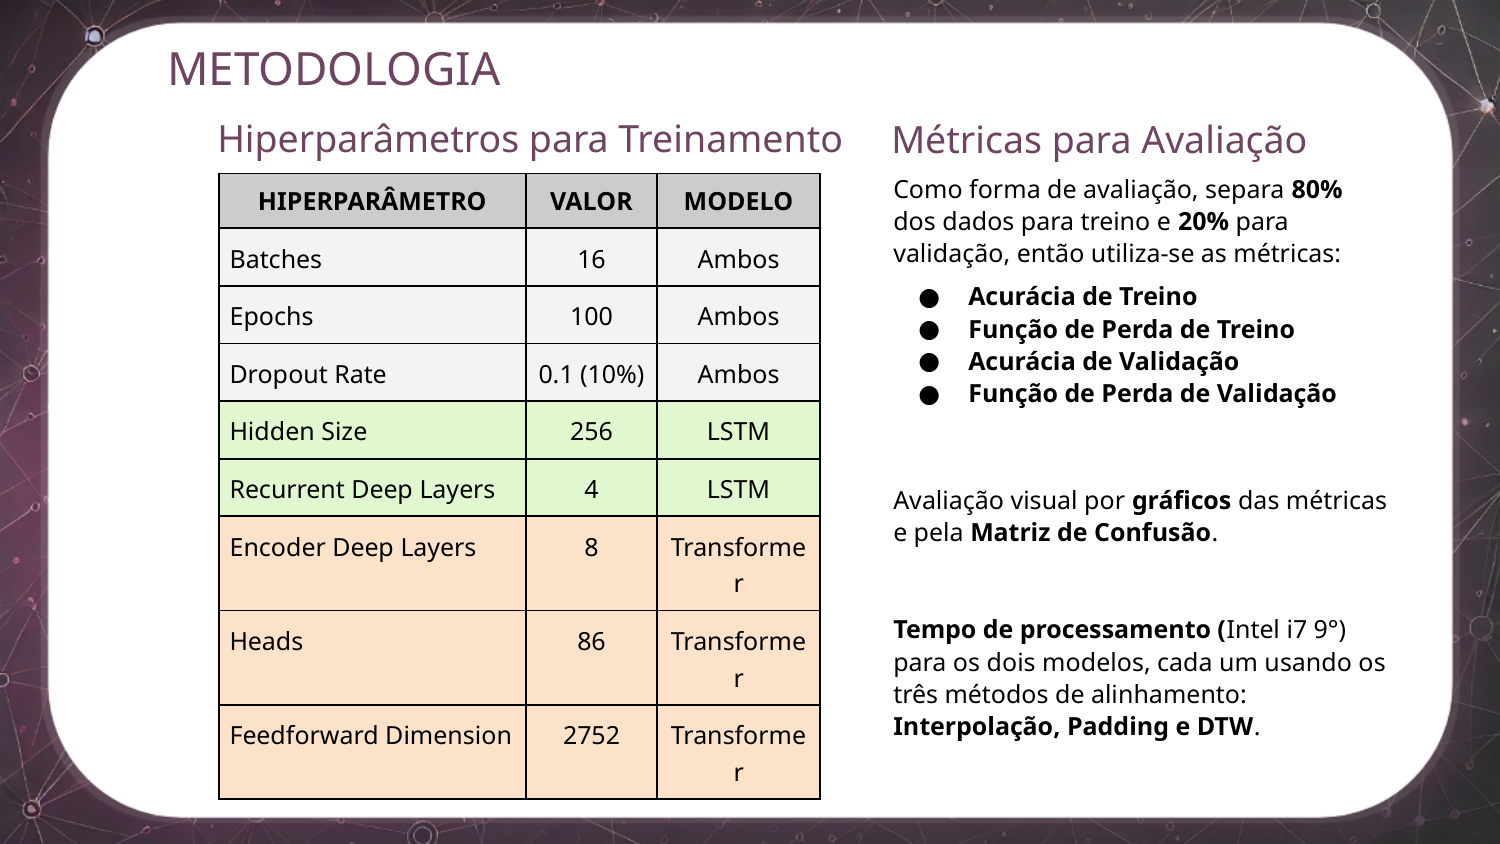

METODOLOGIA
Hiperparâmetros para Treinamento
Métricas para Avaliação
Como forma de avaliação, separa 80% dos dados para treino e 20% para validação, então utiliza-se as métricas:
Acurácia de Treino
Função de Perda de Treino
Acurácia de Validação
Função de Perda de Validação
Avaliação visual por gráficos das métricas
e pela Matriz de Confusão.
Tempo de processamento (Intel i7 9°) para os dois modelos, cada um usando os três métodos de alinhamento:
Interpolação, Padding e DTW.
| HIPERPARÂMETRO | VALOR | MODELO |
| --- | --- | --- |
| Batches | 16 | Ambos |
| Epochs | 100 | Ambos |
| Dropout Rate | 0.1 (10%) | Ambos |
| Hidden Size | 256 | LSTM |
| Recurrent Deep Layers | 4 | LSTM |
| Encoder Deep Layers | 8 | Transformer |
| Heads | 86 | Transformer |
| Feedforward Dimension | 2752 | Transformer |